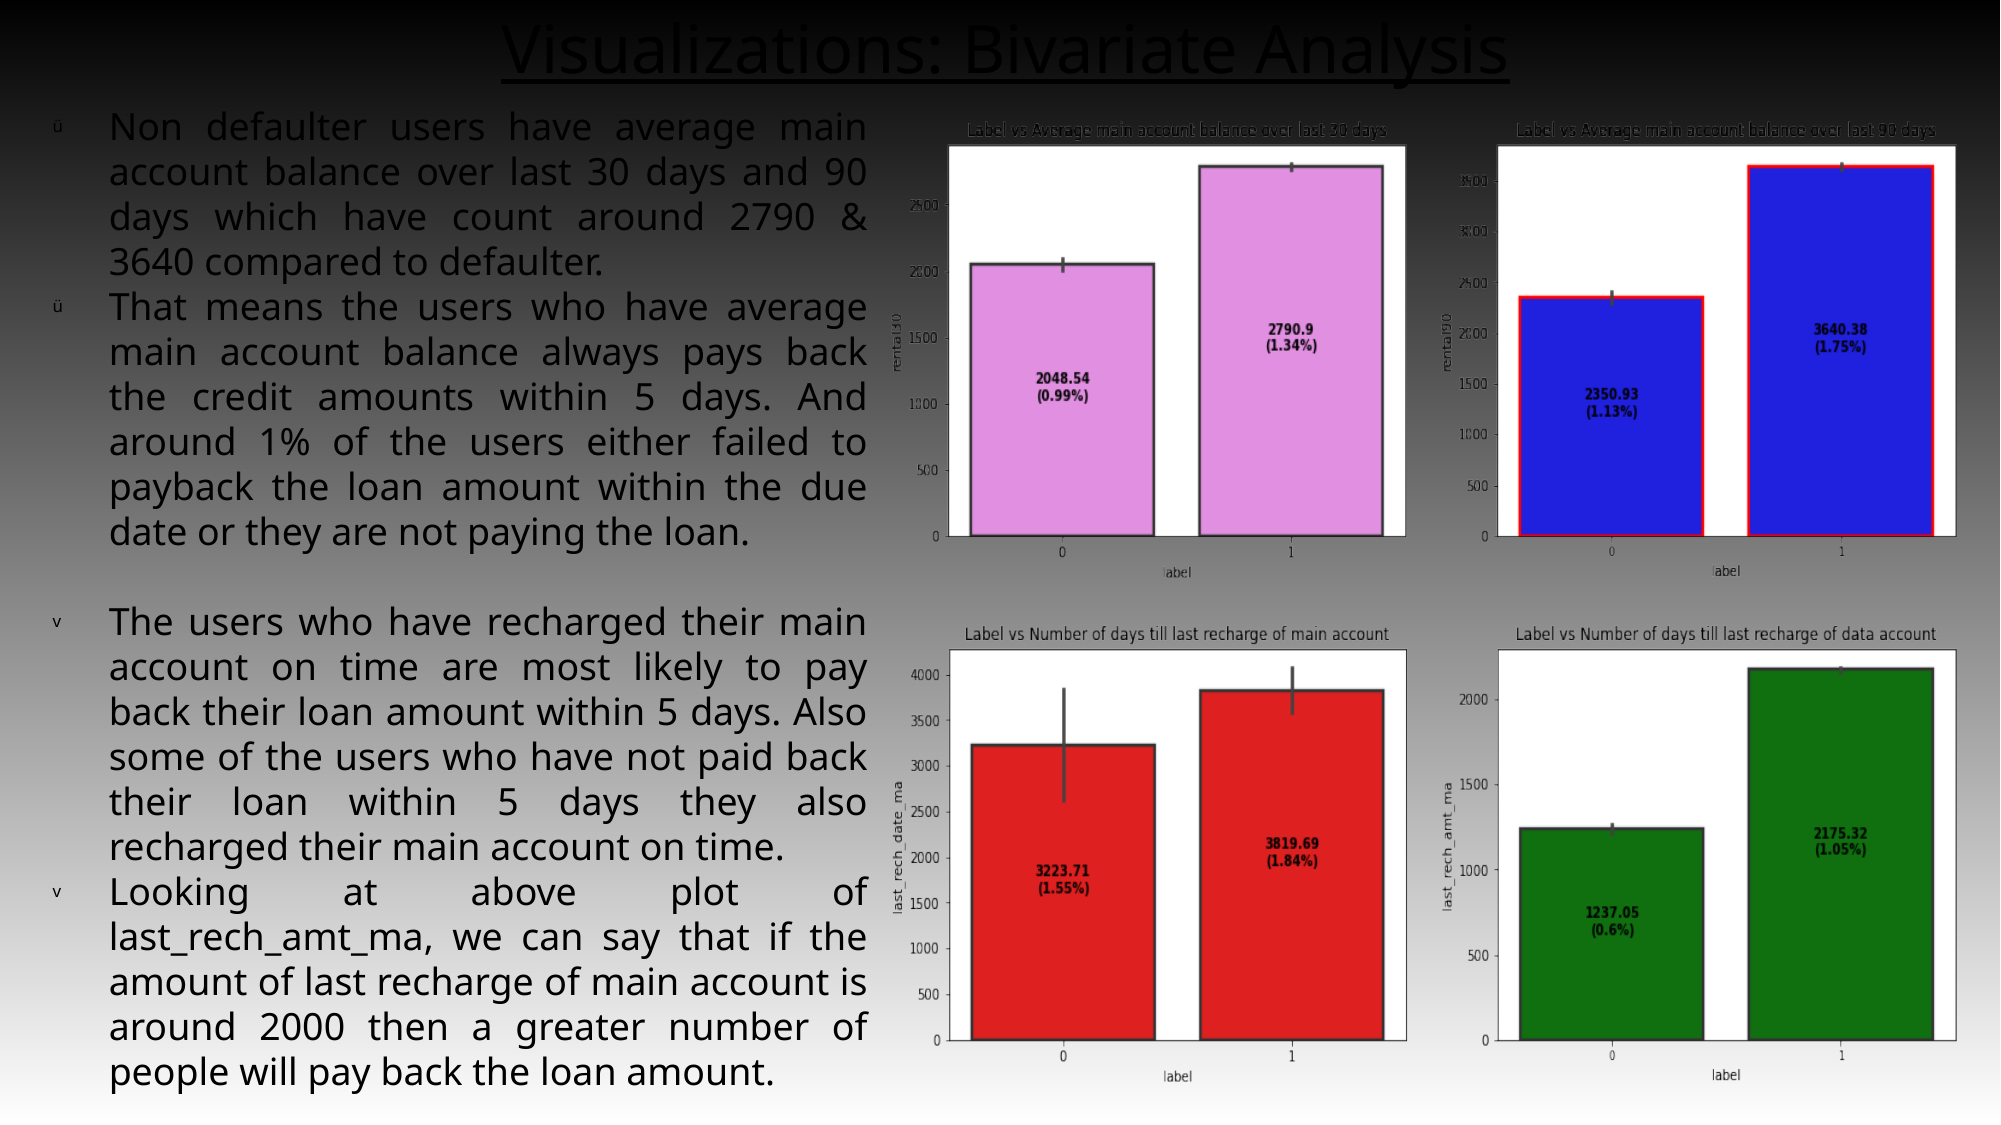

Visualizations: Bivariate Analysis
Non defaulter users have average main account balance over last 30 days and 90 days which have count around 2790 & 3640 compared to defaulter.
That means the users who have average main account balance always pays back the credit amounts within 5 days. And around 1% of the users either failed to payback the loan amount within the due date or they are not paying the loan.
The users who have recharged their main account on time are most likely to pay back their loan amount within 5 days. Also some of the users who have not paid back their loan within 5 days they also recharged their main account on time.
Looking at above plot of last_rech_amt_ma, we can say that if the amount of last recharge of main account is around 2000 then a greater number of people will pay back the loan amount.